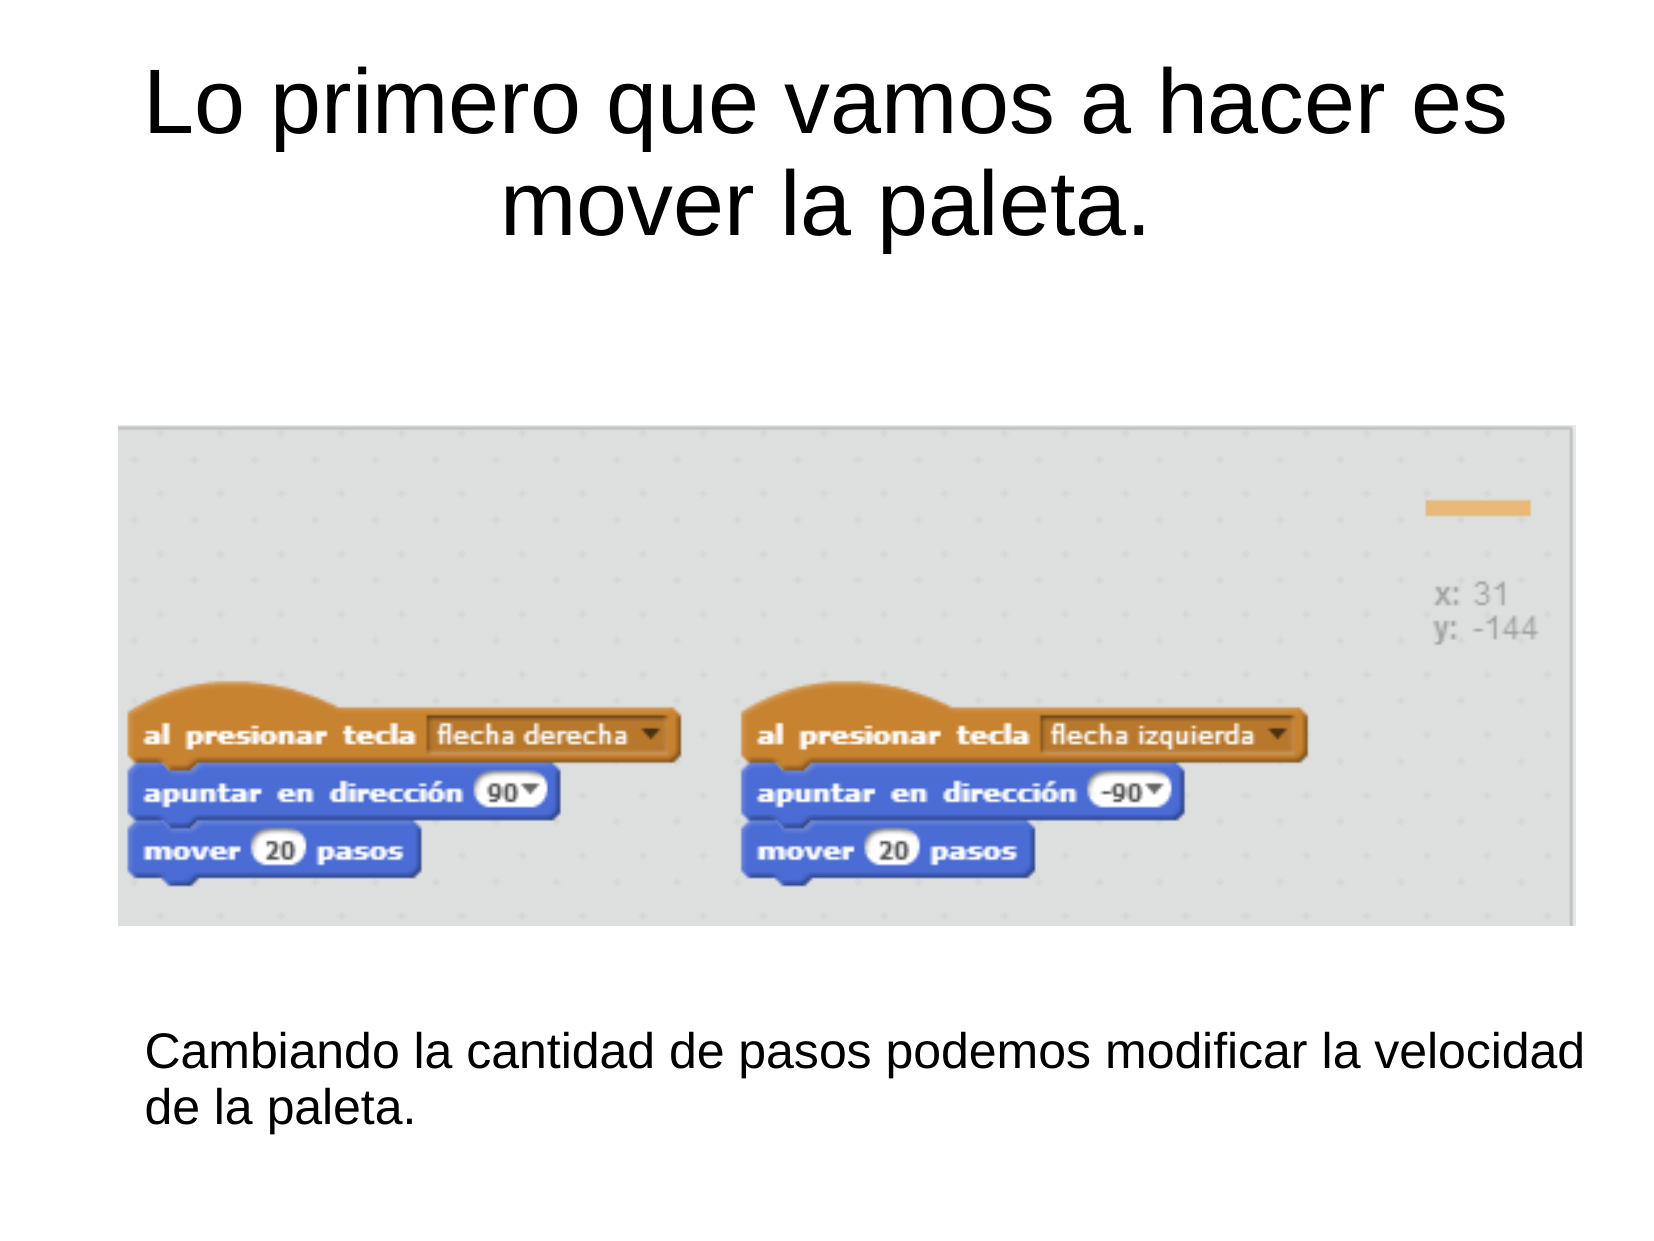

# Lo primero que vamos a hacer es mover la paleta.
Cambiando la cantidad de pasos podemos modificar la velocidad de la paleta.